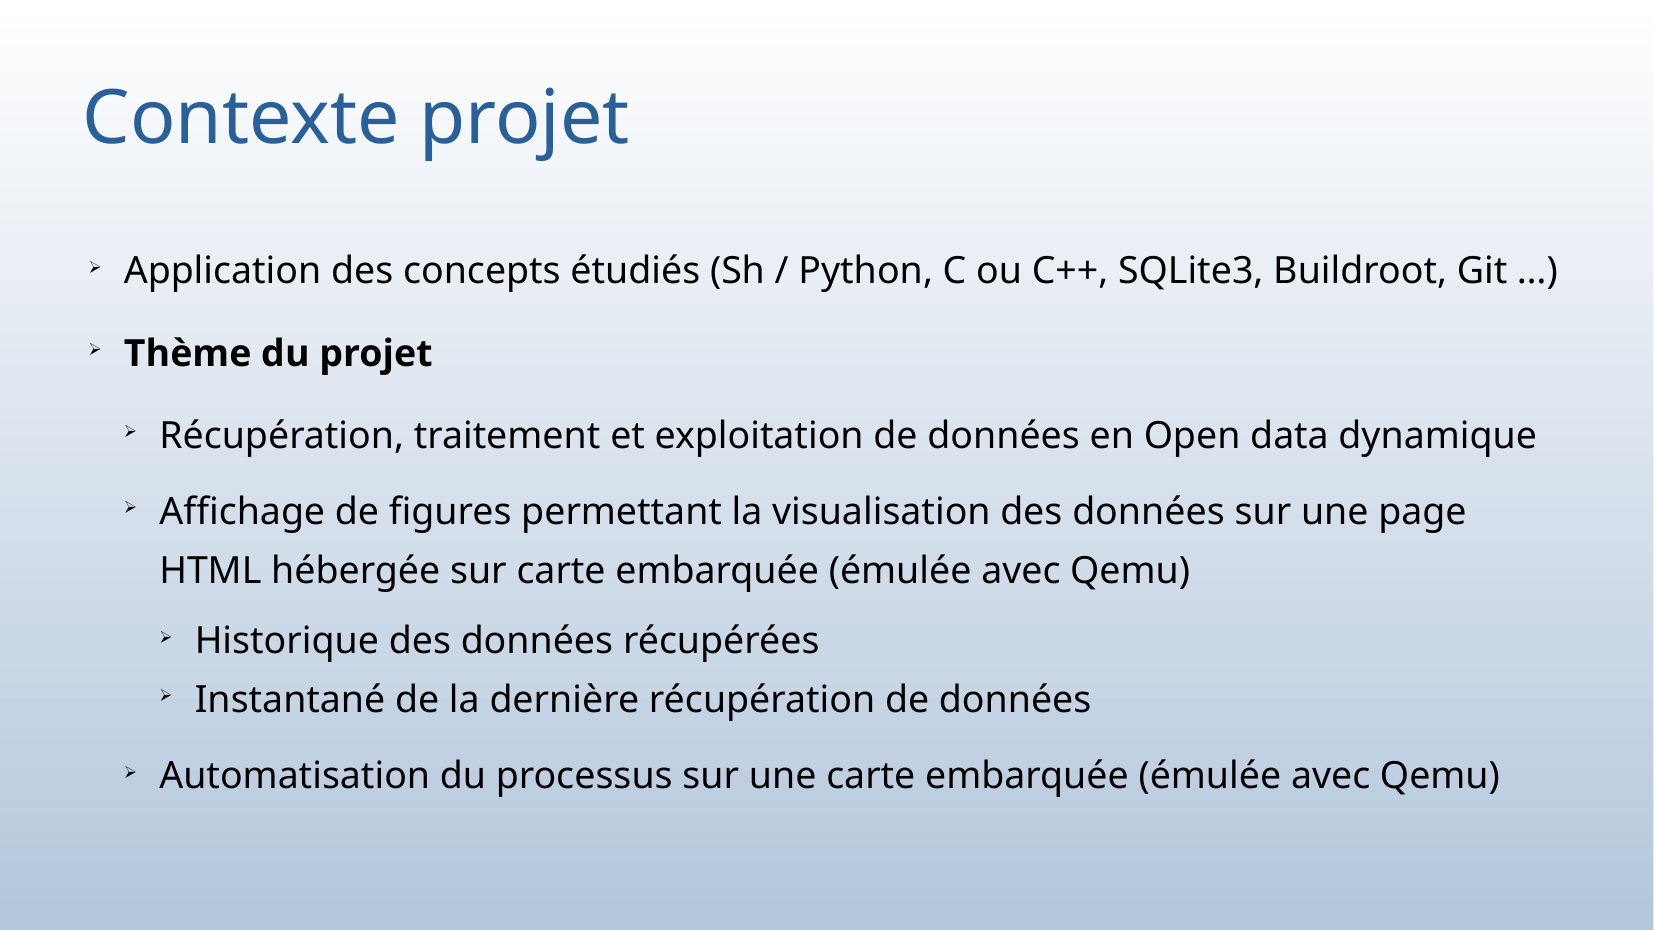

# Contexte projet
Application des concepts étudiés (Sh / Python, C ou C++, SQLite3, Buildroot, Git …)
Thème du projet
Récupération, traitement et exploitation de données en Open data dynamique
Affichage de figures permettant la visualisation des données sur une page HTML hébergée sur carte embarquée (émulée avec Qemu)
Historique des données récupérées
Instantané de la dernière récupération de données
Automatisation du processus sur une carte embarquée (émulée avec Qemu)